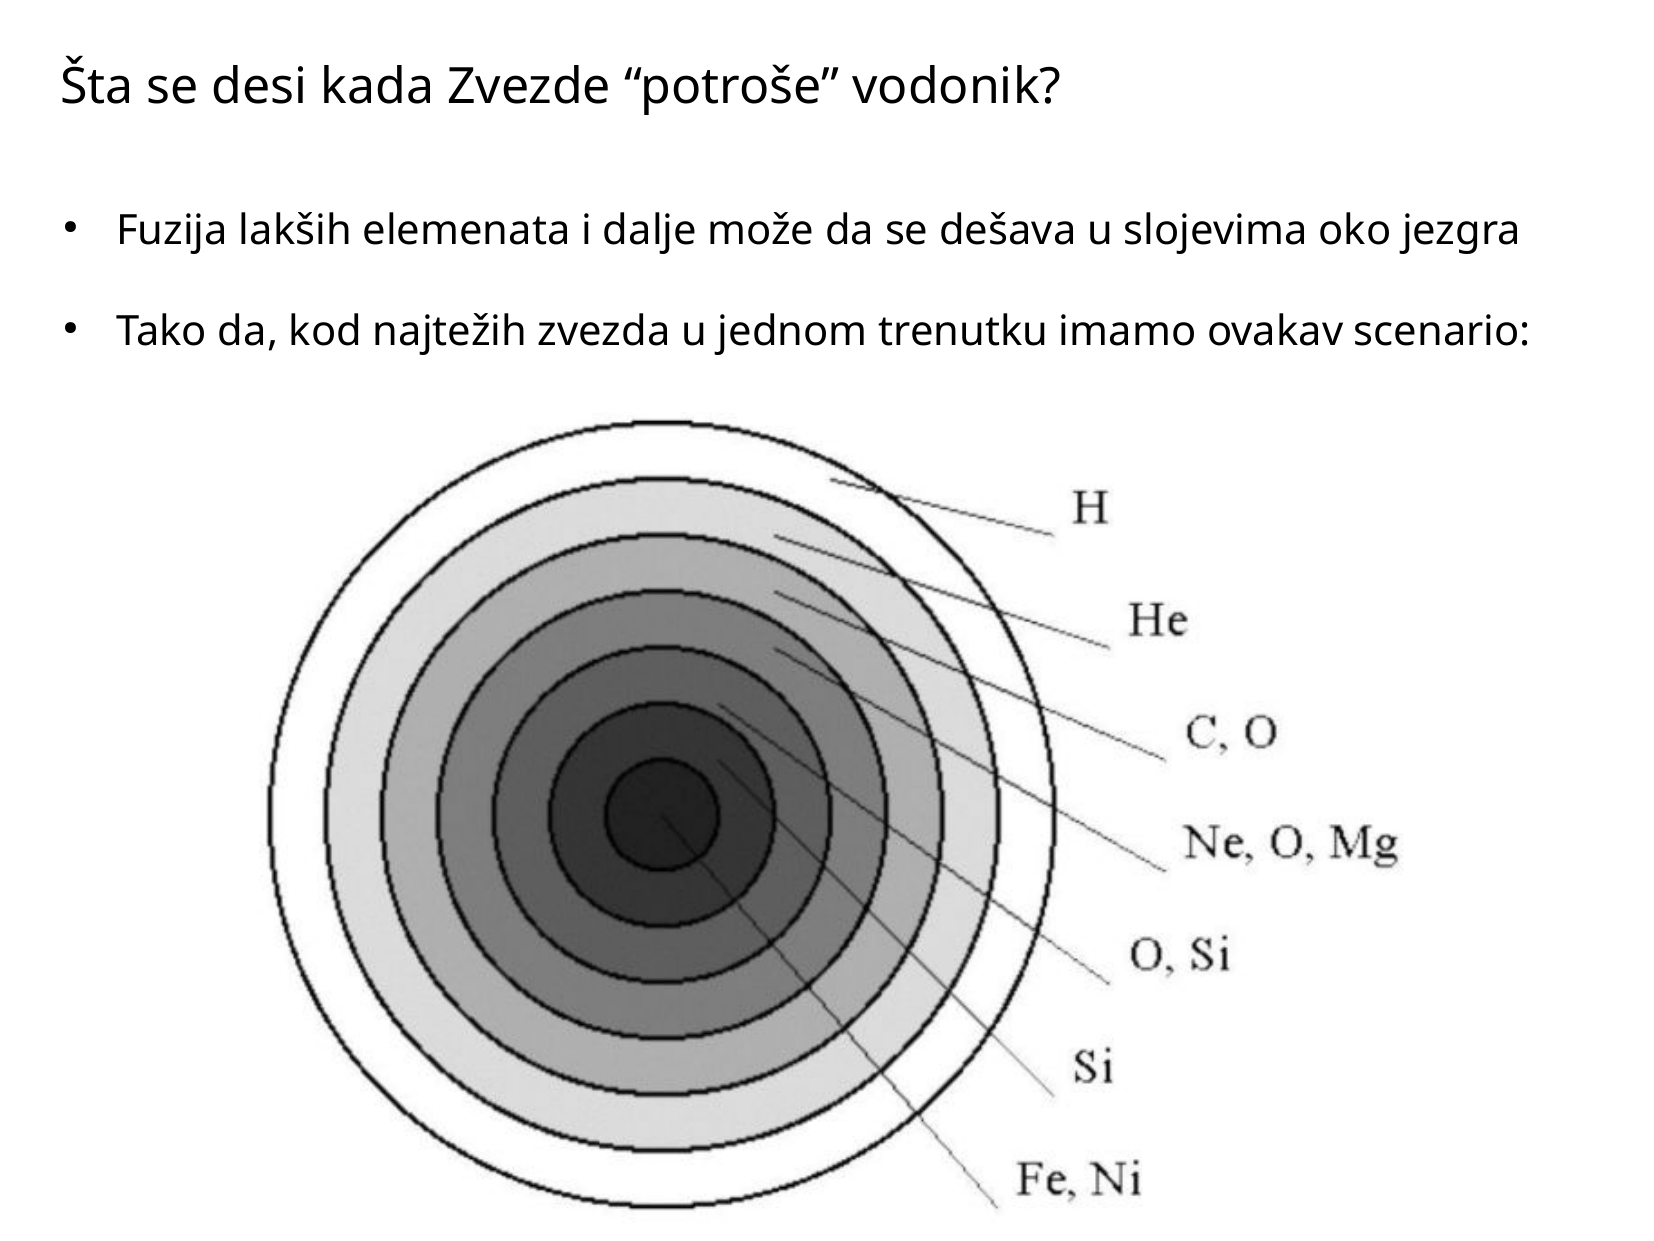

# Šta se desi kada Zvezde “potroše” vodonik?
Fuzija lakših elemenata i dalje može da se dešava u slojevima oko jezgra
Tako da, kod najtežih zvezda u jednom trenutku imamo ovakav scenario: